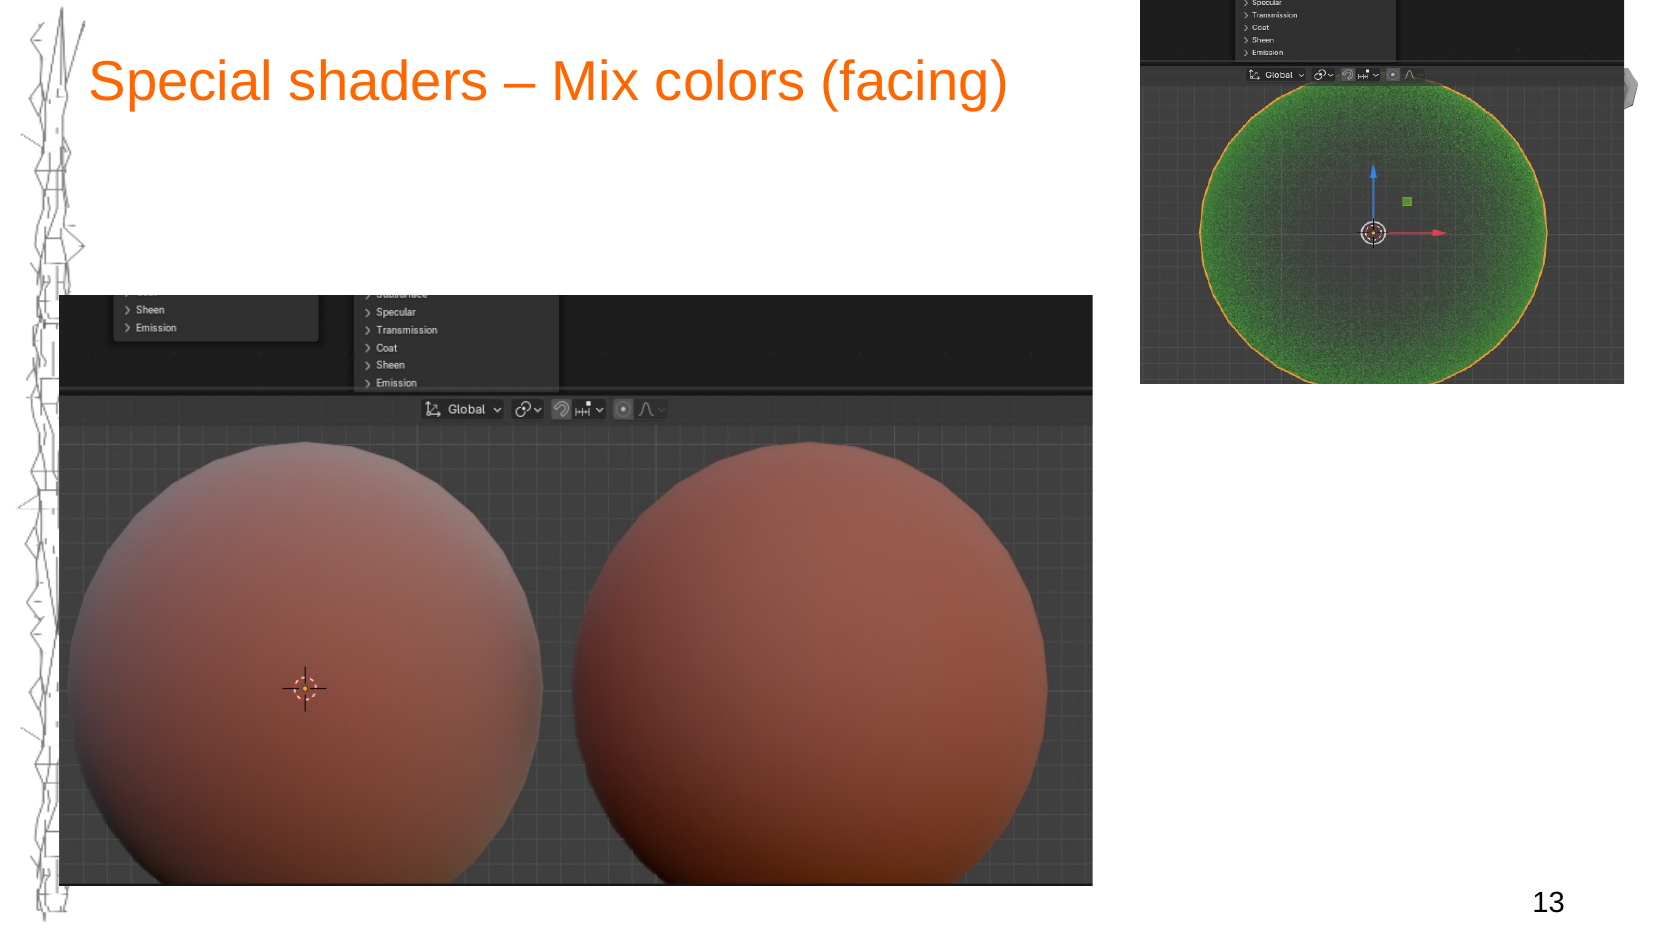

# Special shaders – Mix colors (facing)
13